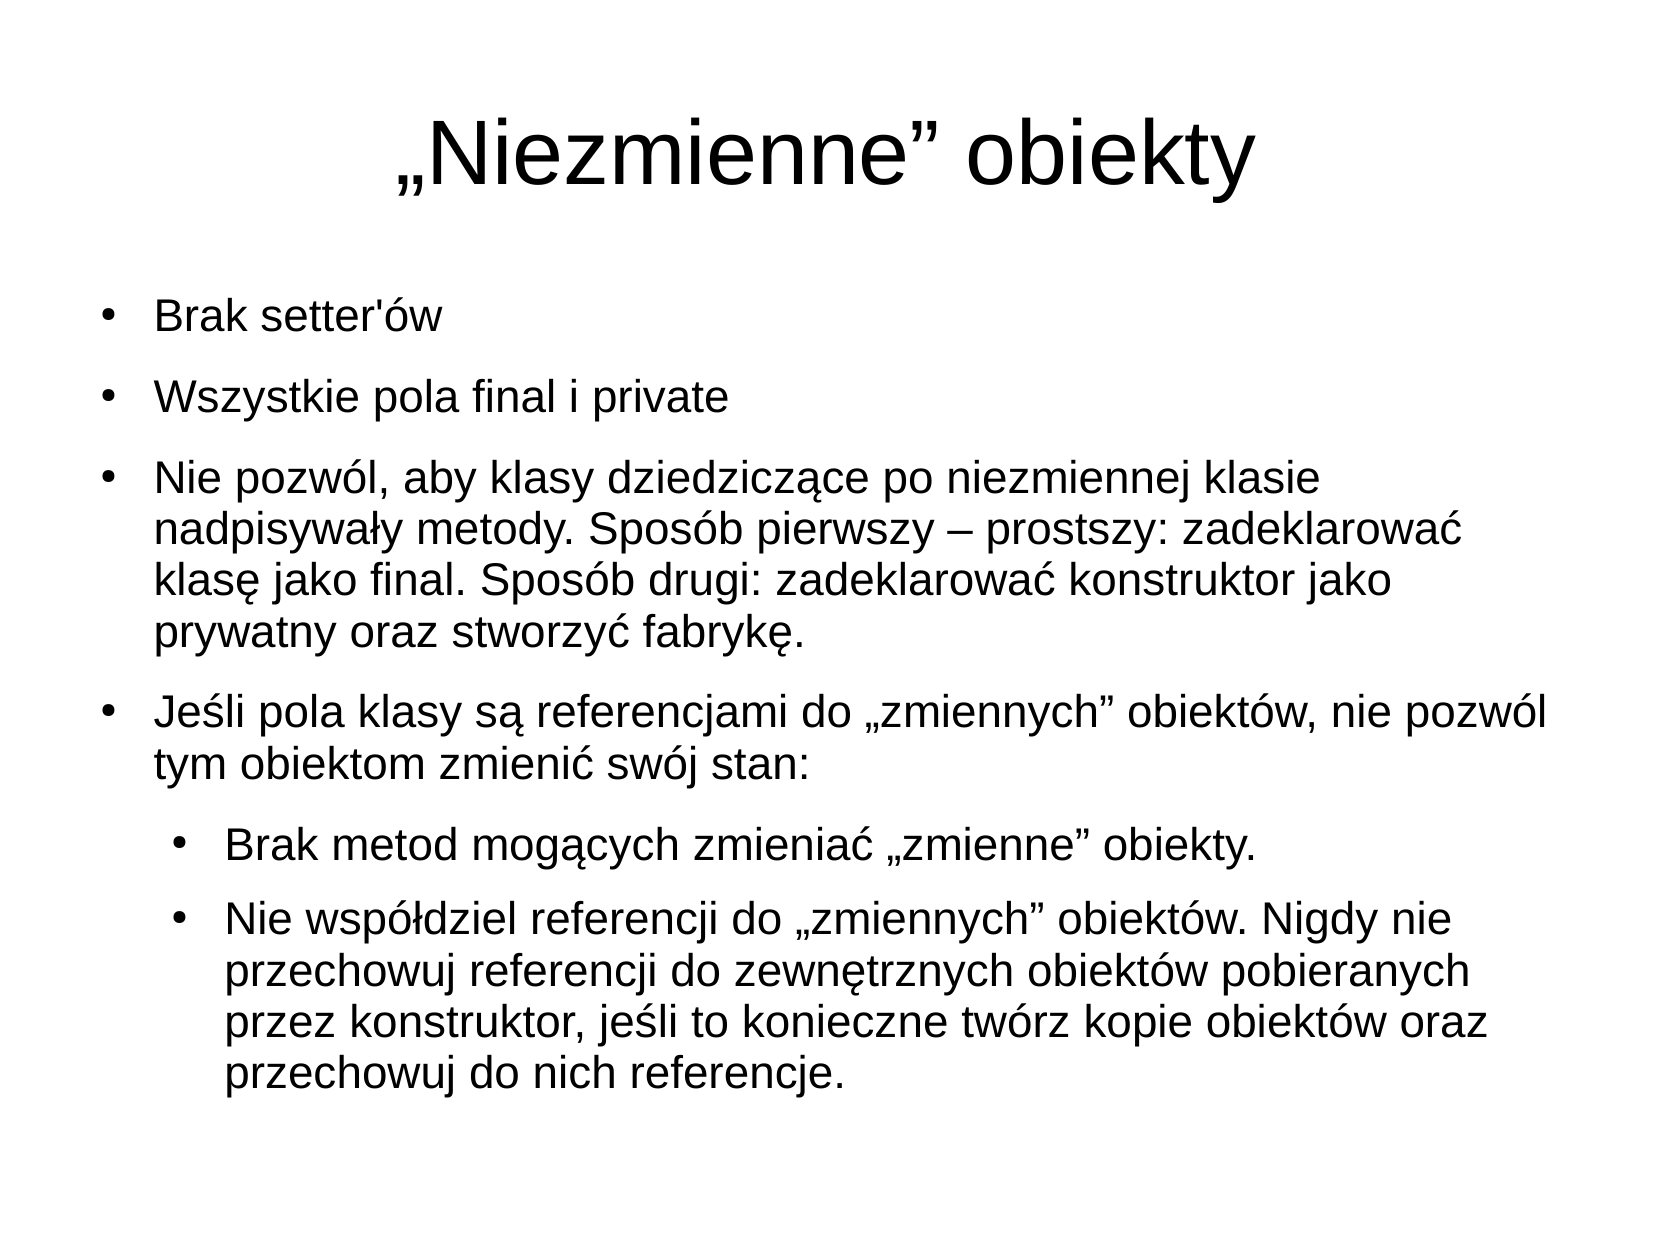

„Niezmienne” obiekty
# Brak setter'ów
Wszystkie pola final i private
Nie pozwól, aby klasy dziedziczące po niezmiennej klasie nadpisywały metody. Sposób pierwszy – prostszy: zadeklarować klasę jako final. Sposób drugi: zadeklarować konstruktor jako prywatny oraz stworzyć fabrykę.
Jeśli pola klasy są referencjami do „zmiennych” obiektów, nie pozwól tym obiektom zmienić swój stan:
Brak metod mogących zmieniać „zmienne” obiekty.
Nie współdziel referencji do „zmiennych” obiektów. Nigdy nie przechowuj referencji do zewnętrznych obiektów pobieranych przez konstruktor, jeśli to konieczne twórz kopie obiektów oraz przechowuj do nich referencje.